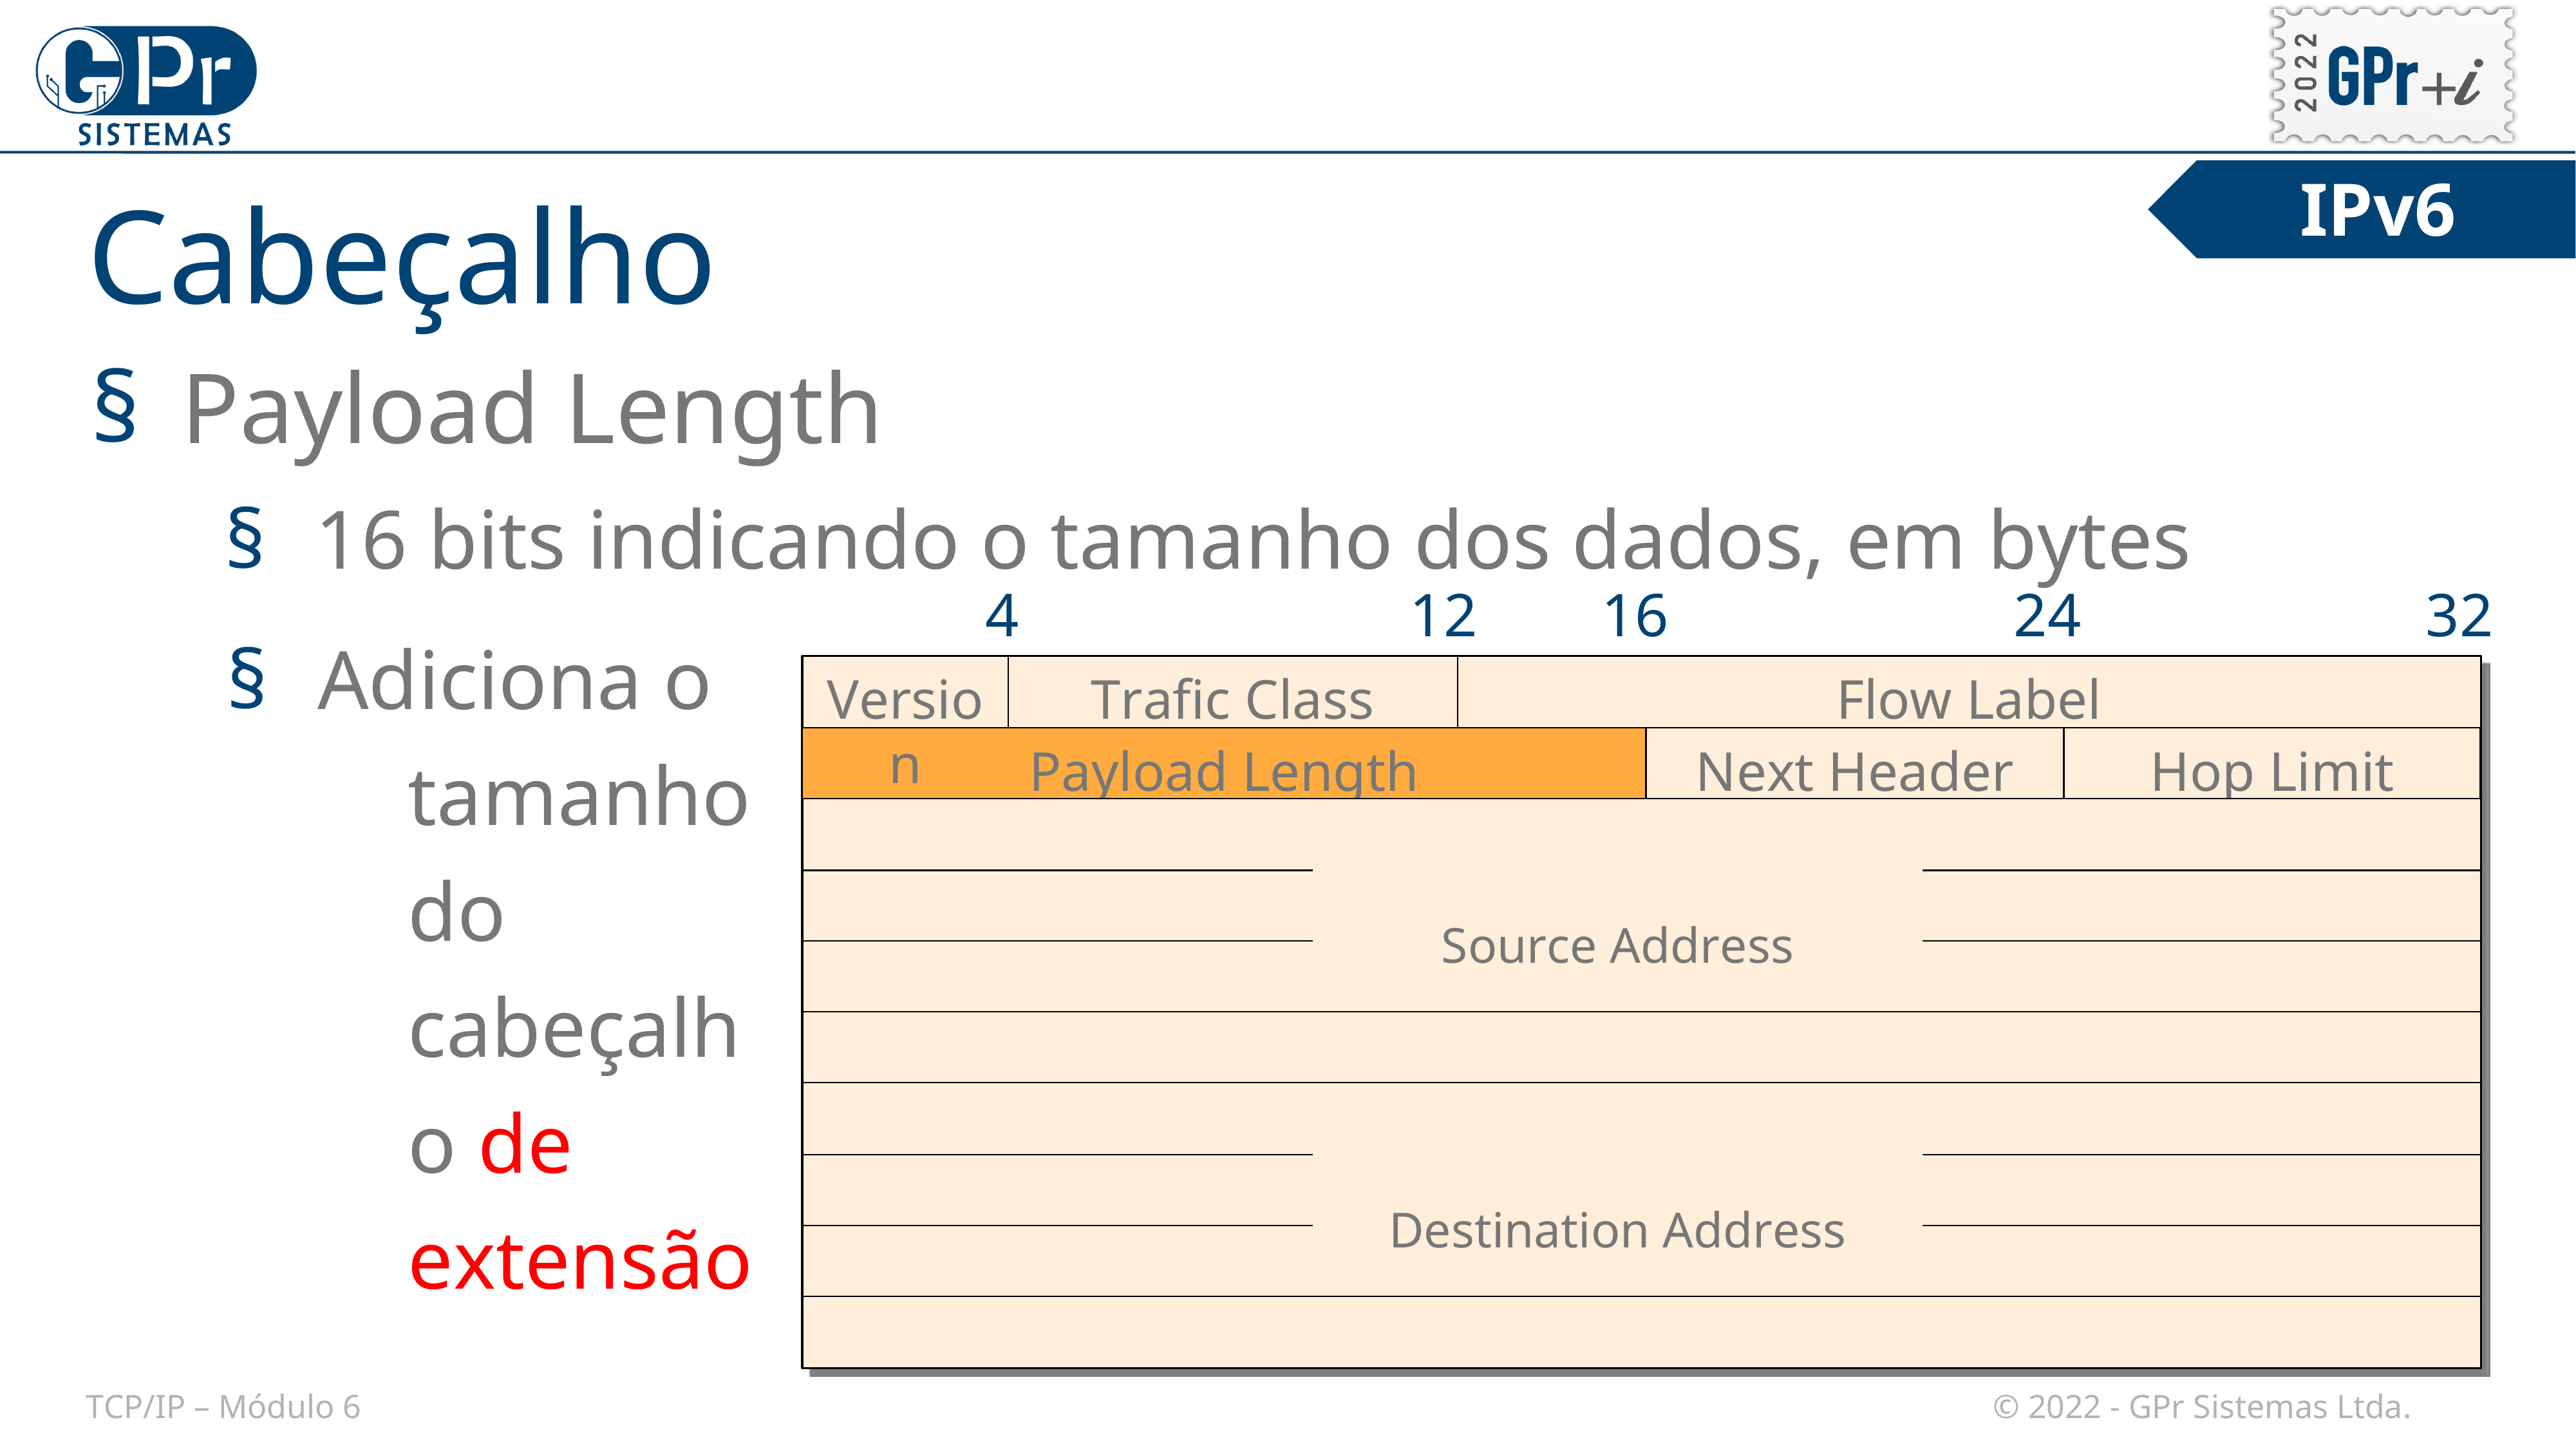

IPv6
Cabeçalho
# Payload Length
16 bits indicando o tamanho dos dados, em bytes
4
12
16
24
32
Version
Trafic Class
Flow Label
Next Header
Payload Length
Hop Limit
Source Address
Destination Address
Adiciona o tamanho do cabeçalho de extensão